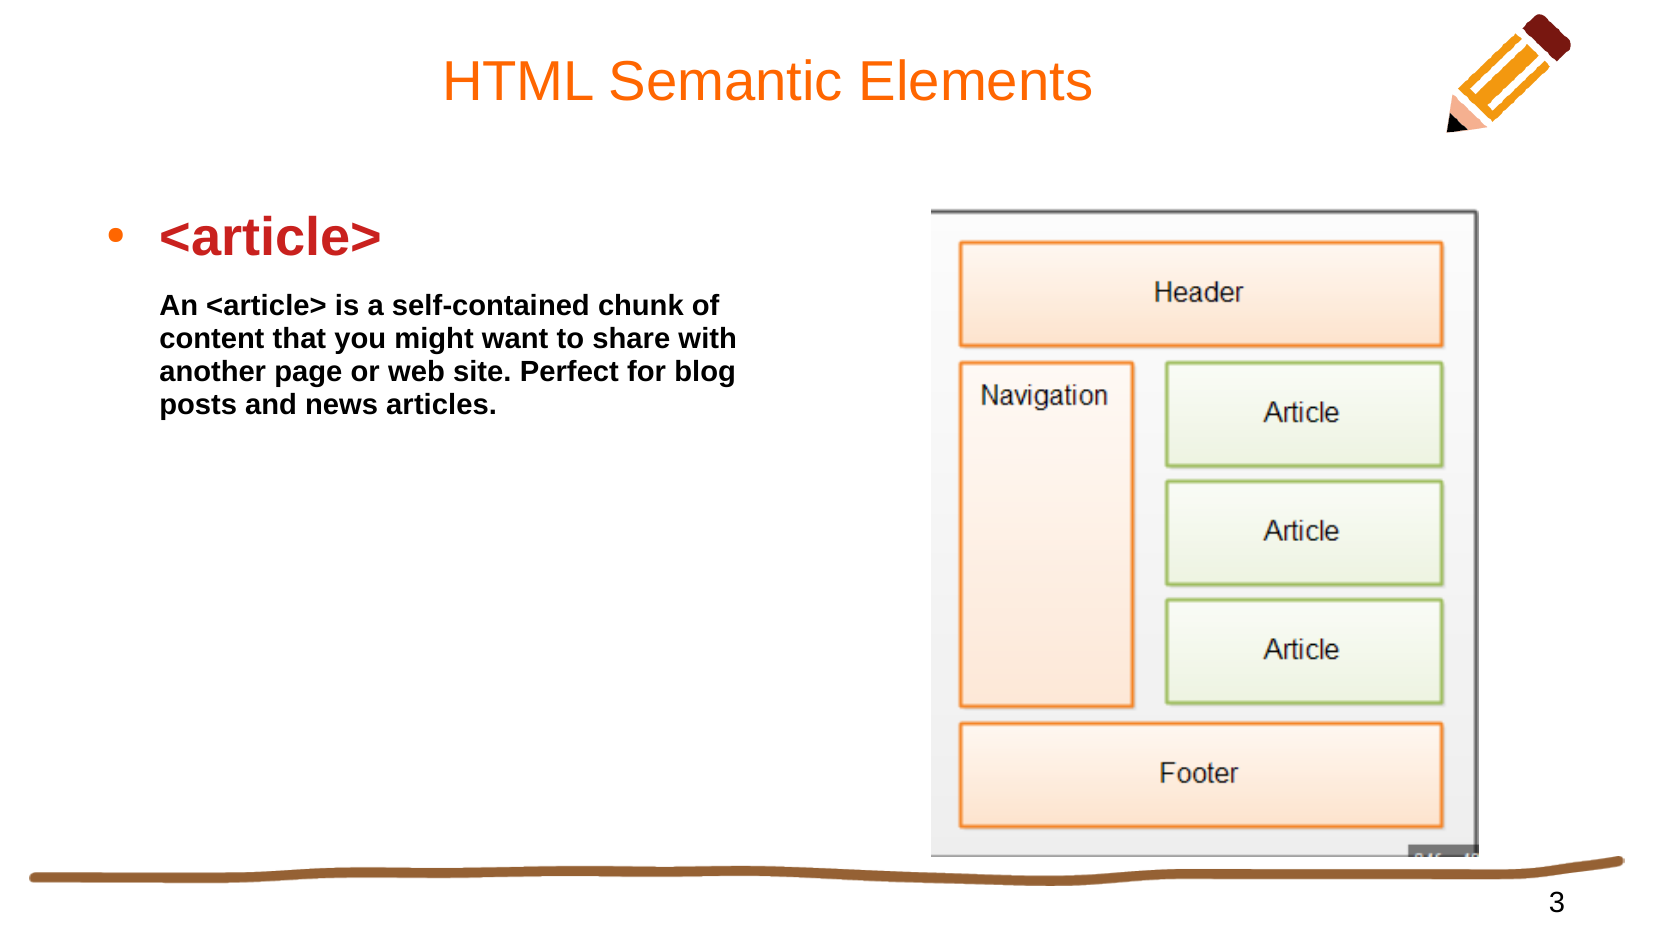

# HTML Semantic Elements
<article>
An <article> is a self-contained chunk of content that you might want to share with another page or web site. Perfect for blog posts and news articles.
3